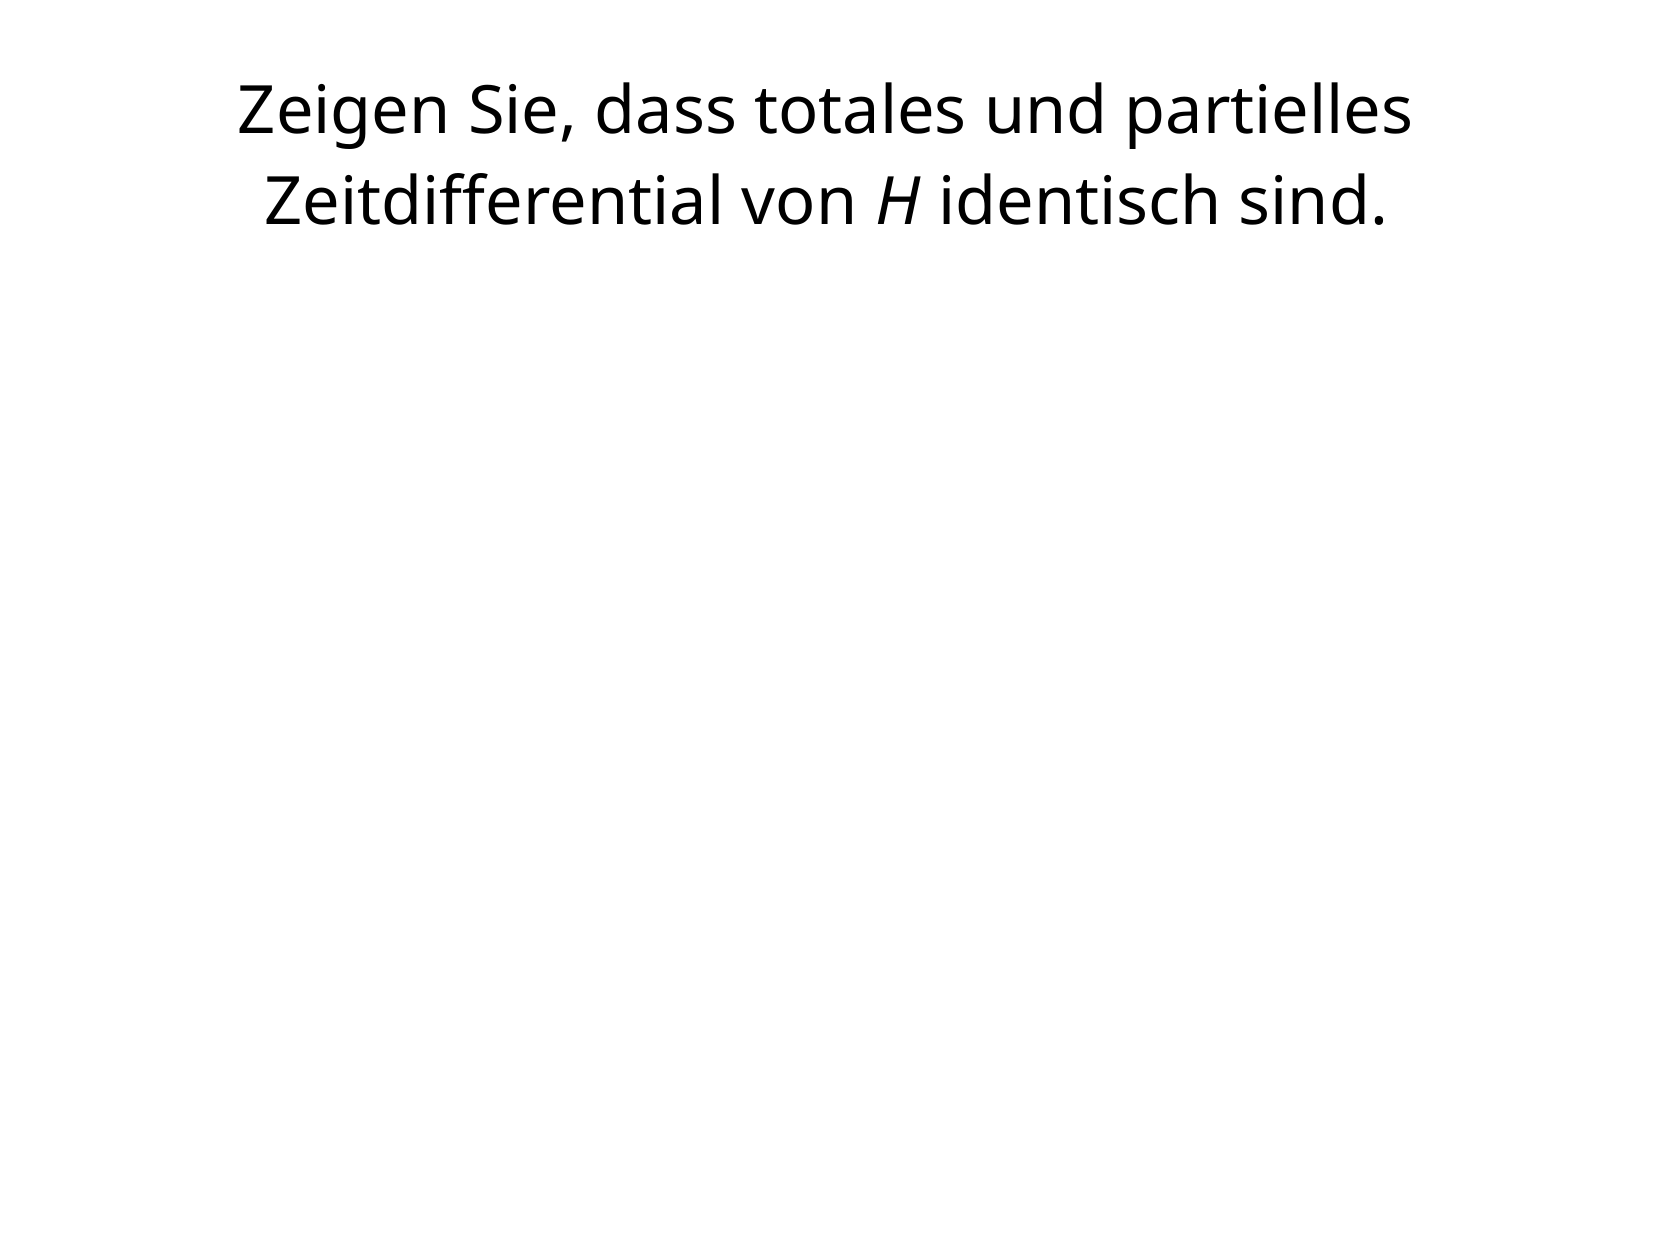

# Zeigen Sie, dass totales und partielles Zeitdifferential von H identisch sind.